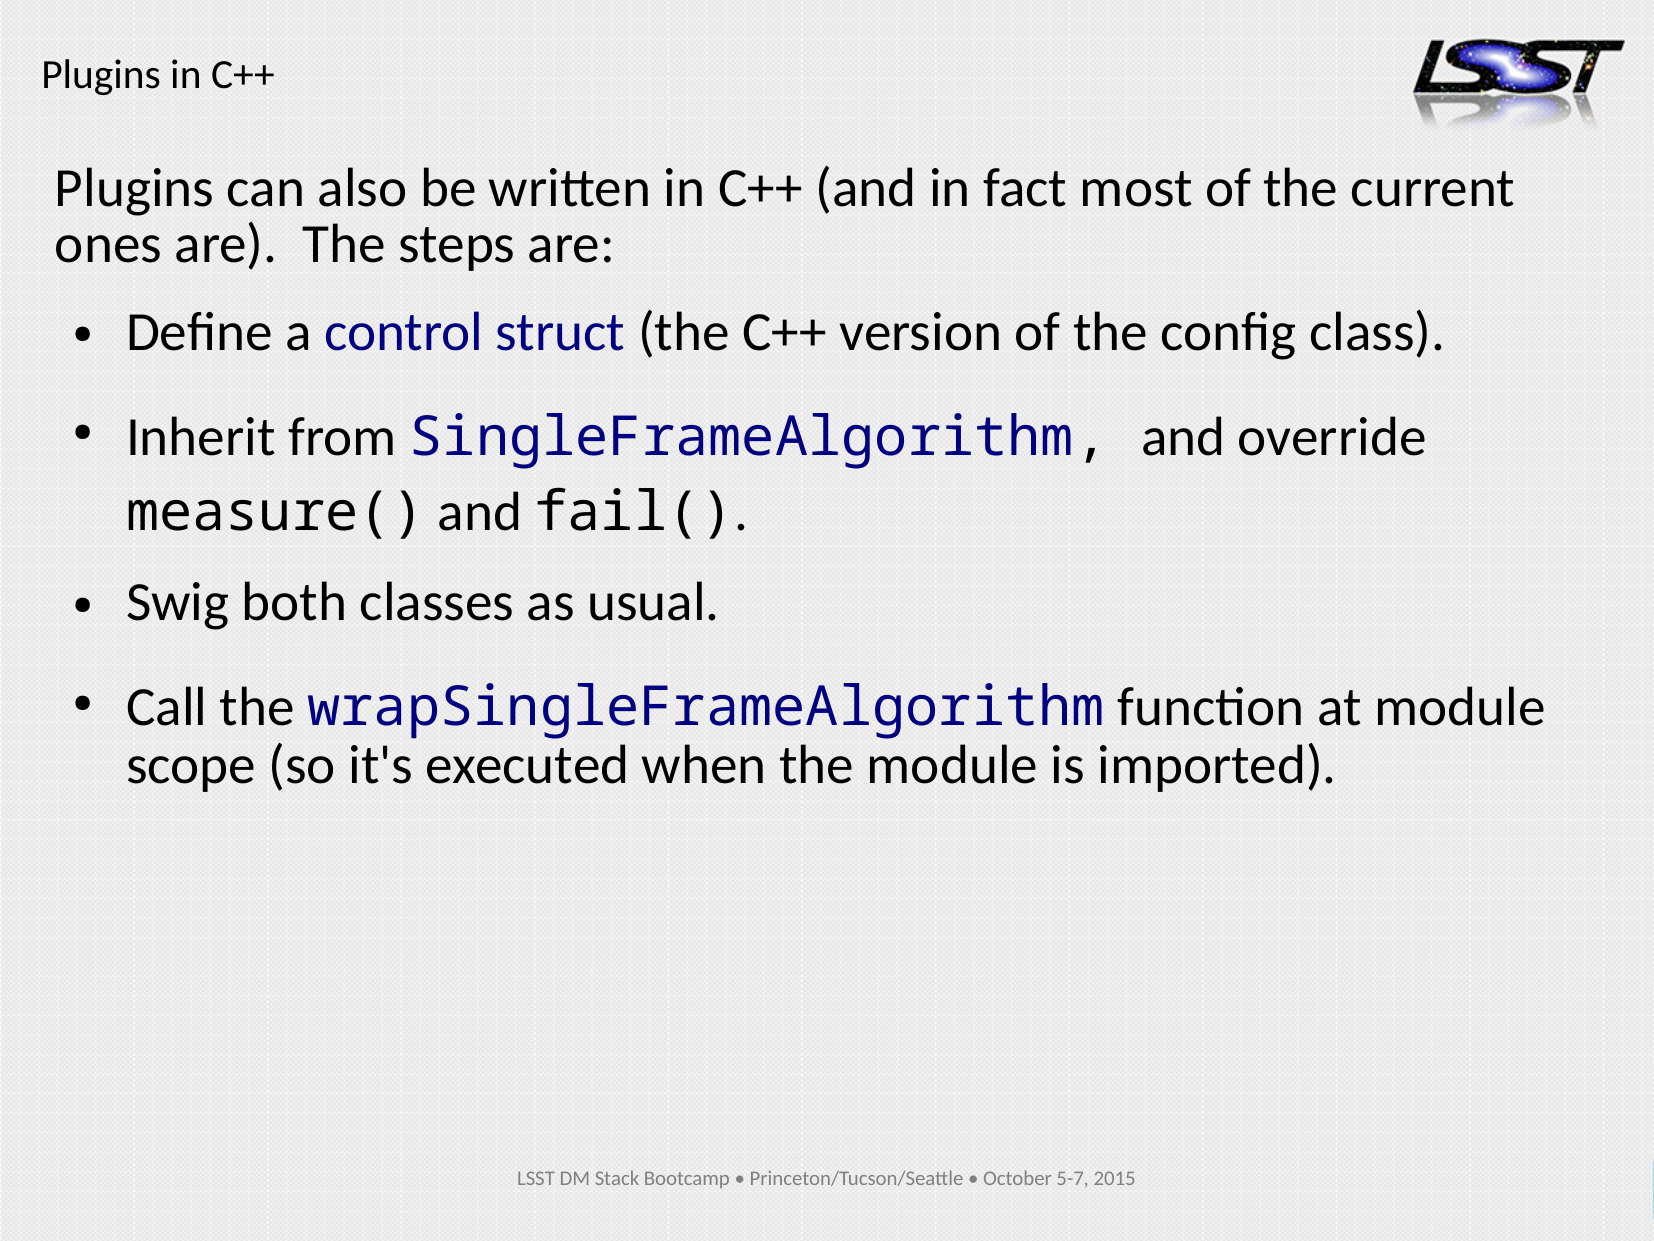

# Plugins in C++
Plugins can also be written in C++ (and in fact most of the current ones are). The steps are:
Define a control struct (the C++ version of the config class).
Inherit from SingleFrameAlgorithm, and override measure() and fail().
Swig both classes as usual.
Call the wrapSingleFrameAlgorithm function at module scope (so it's executed when the module is imported).